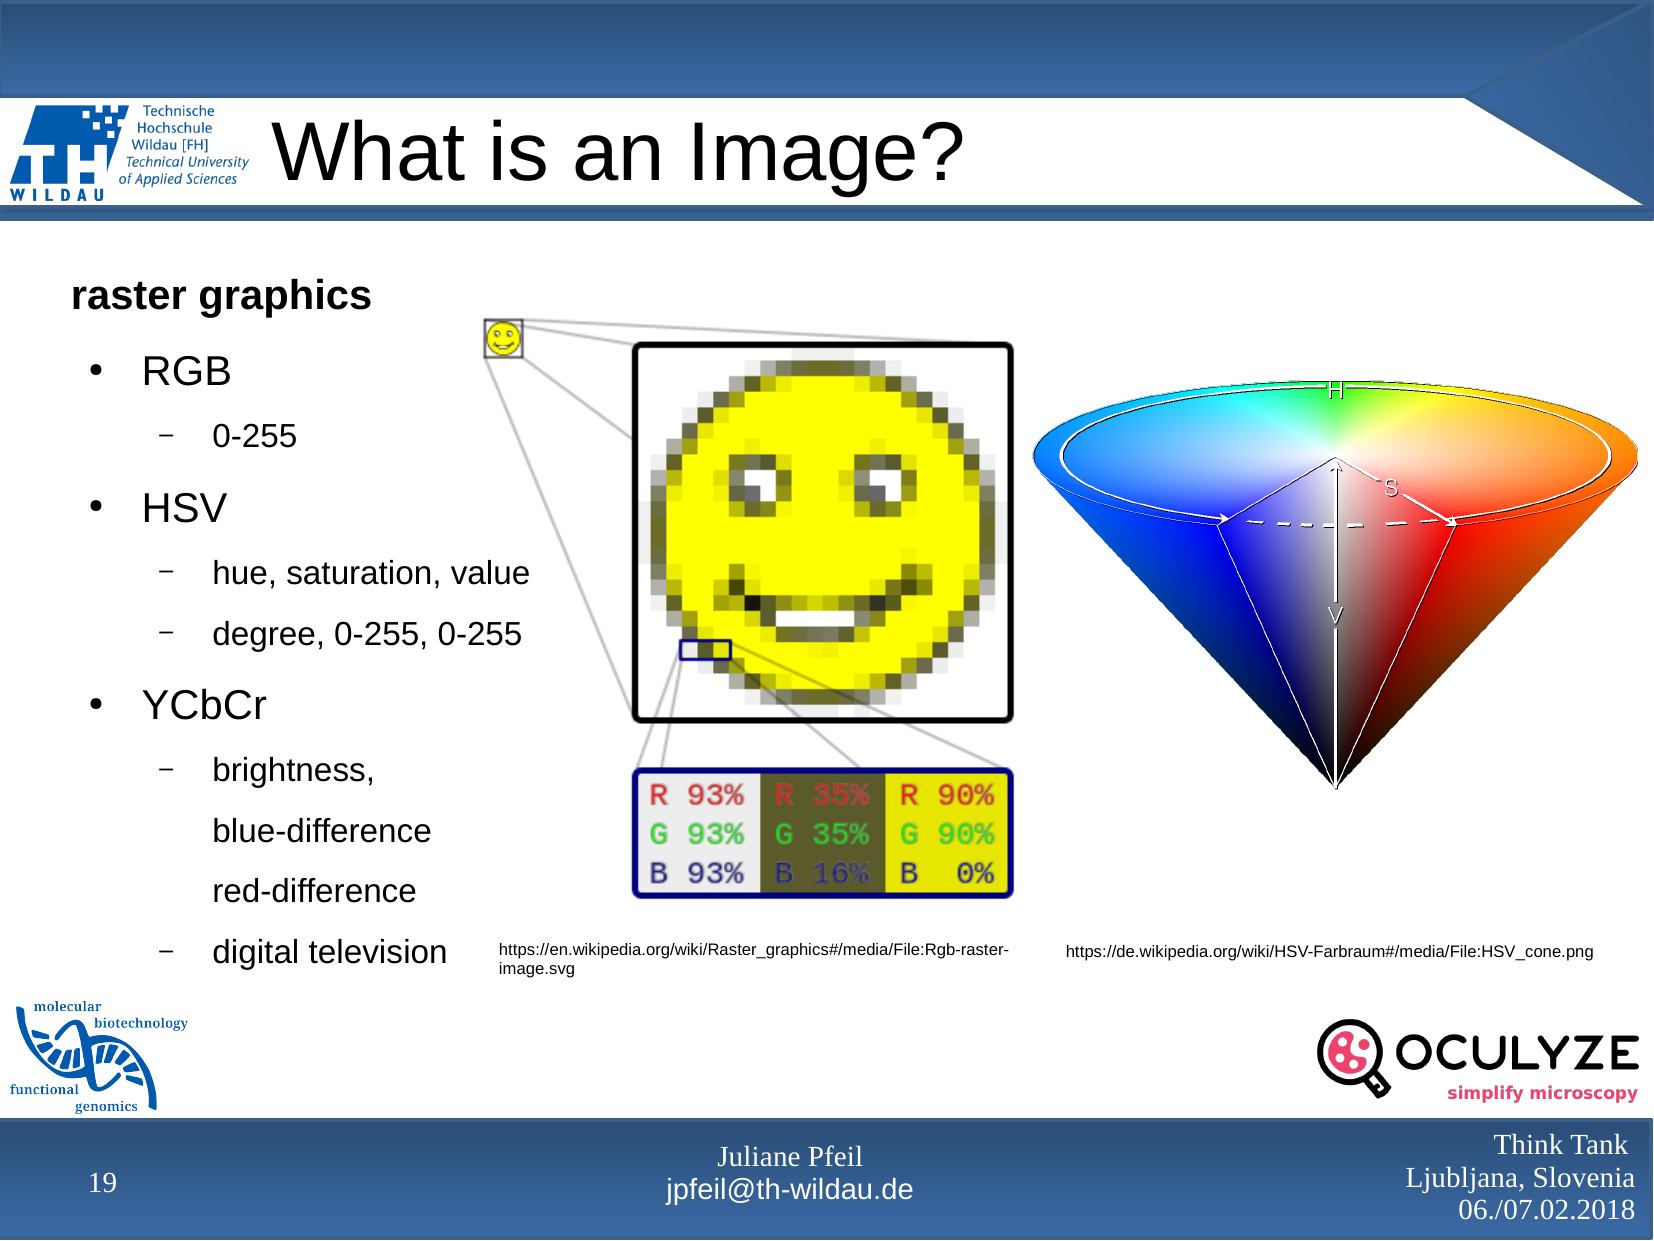

# What is an Image?
raster graphics
RGB
0-255
HSV
hue, saturation, value
degree, 0-255, 0-255
YCbCr
brightness,
blue-difference
red-difference
digital television
https://en.wikipedia.org/wiki/Raster_graphics#/media/File:Rgb-raster-image.svg
https://de.wikipedia.org/wiki/HSV-Farbraum#/media/File:HSV_cone.png